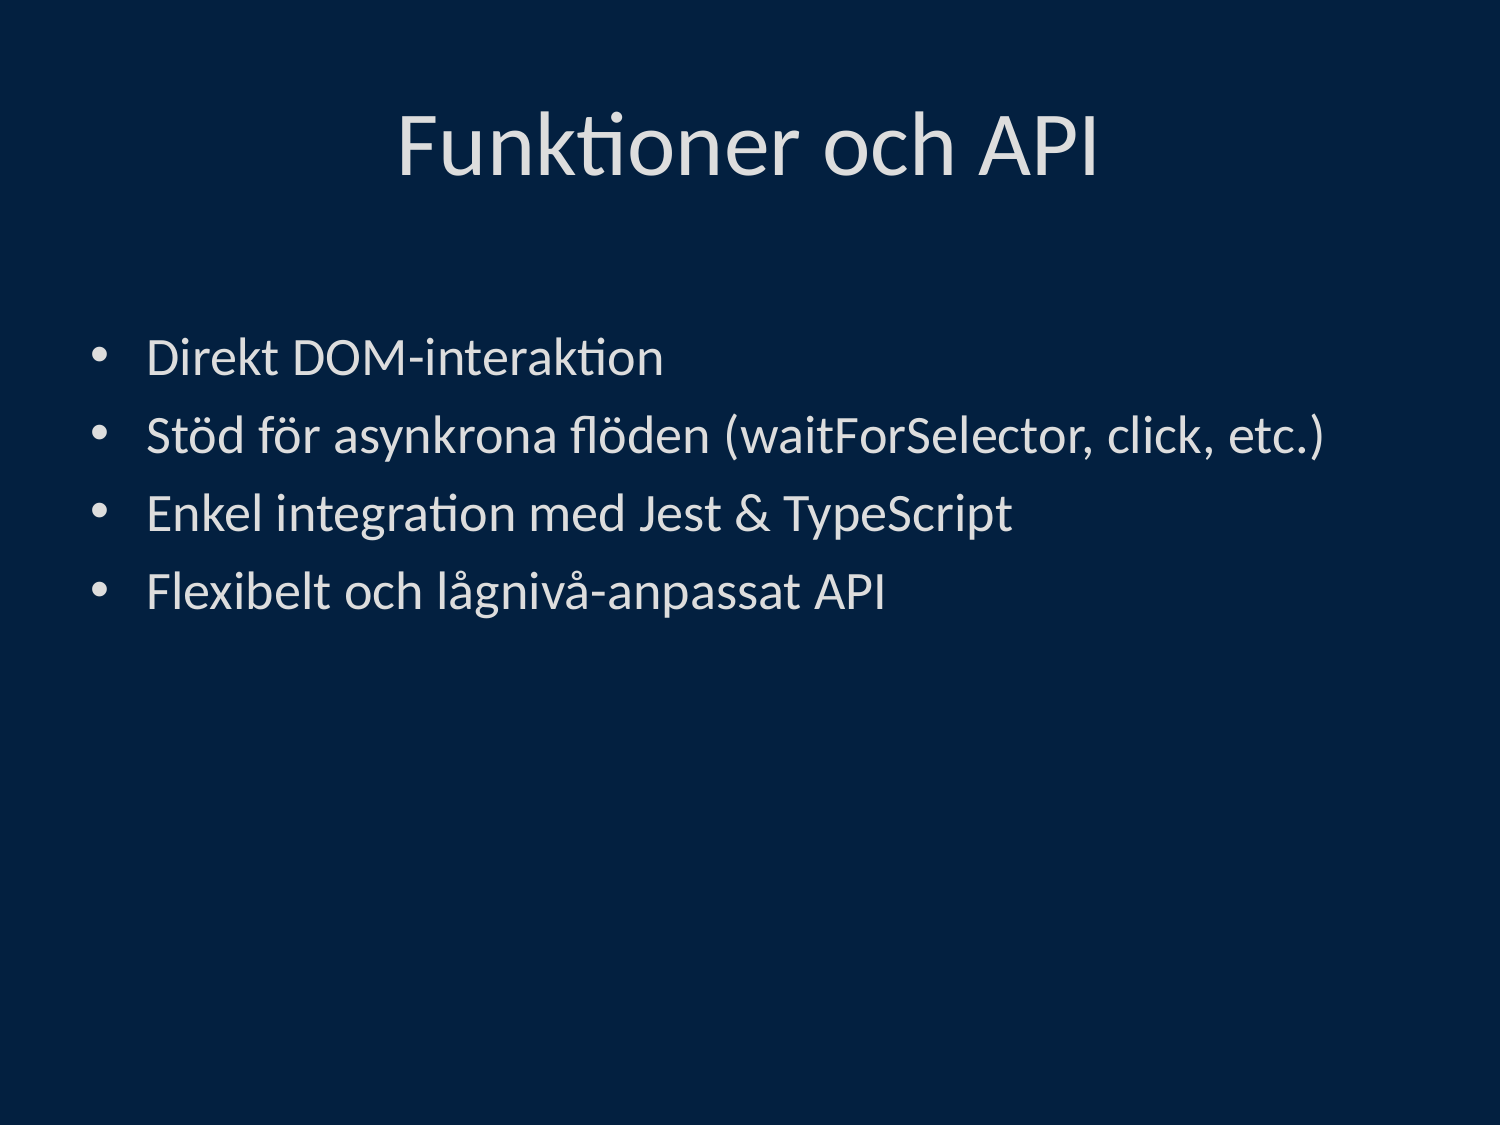

# Funktioner och API
Direkt DOM-interaktion
Stöd för asynkrona flöden (waitForSelector, click, etc.)
Enkel integration med Jest & TypeScript
Flexibelt och lågnivå-anpassat API